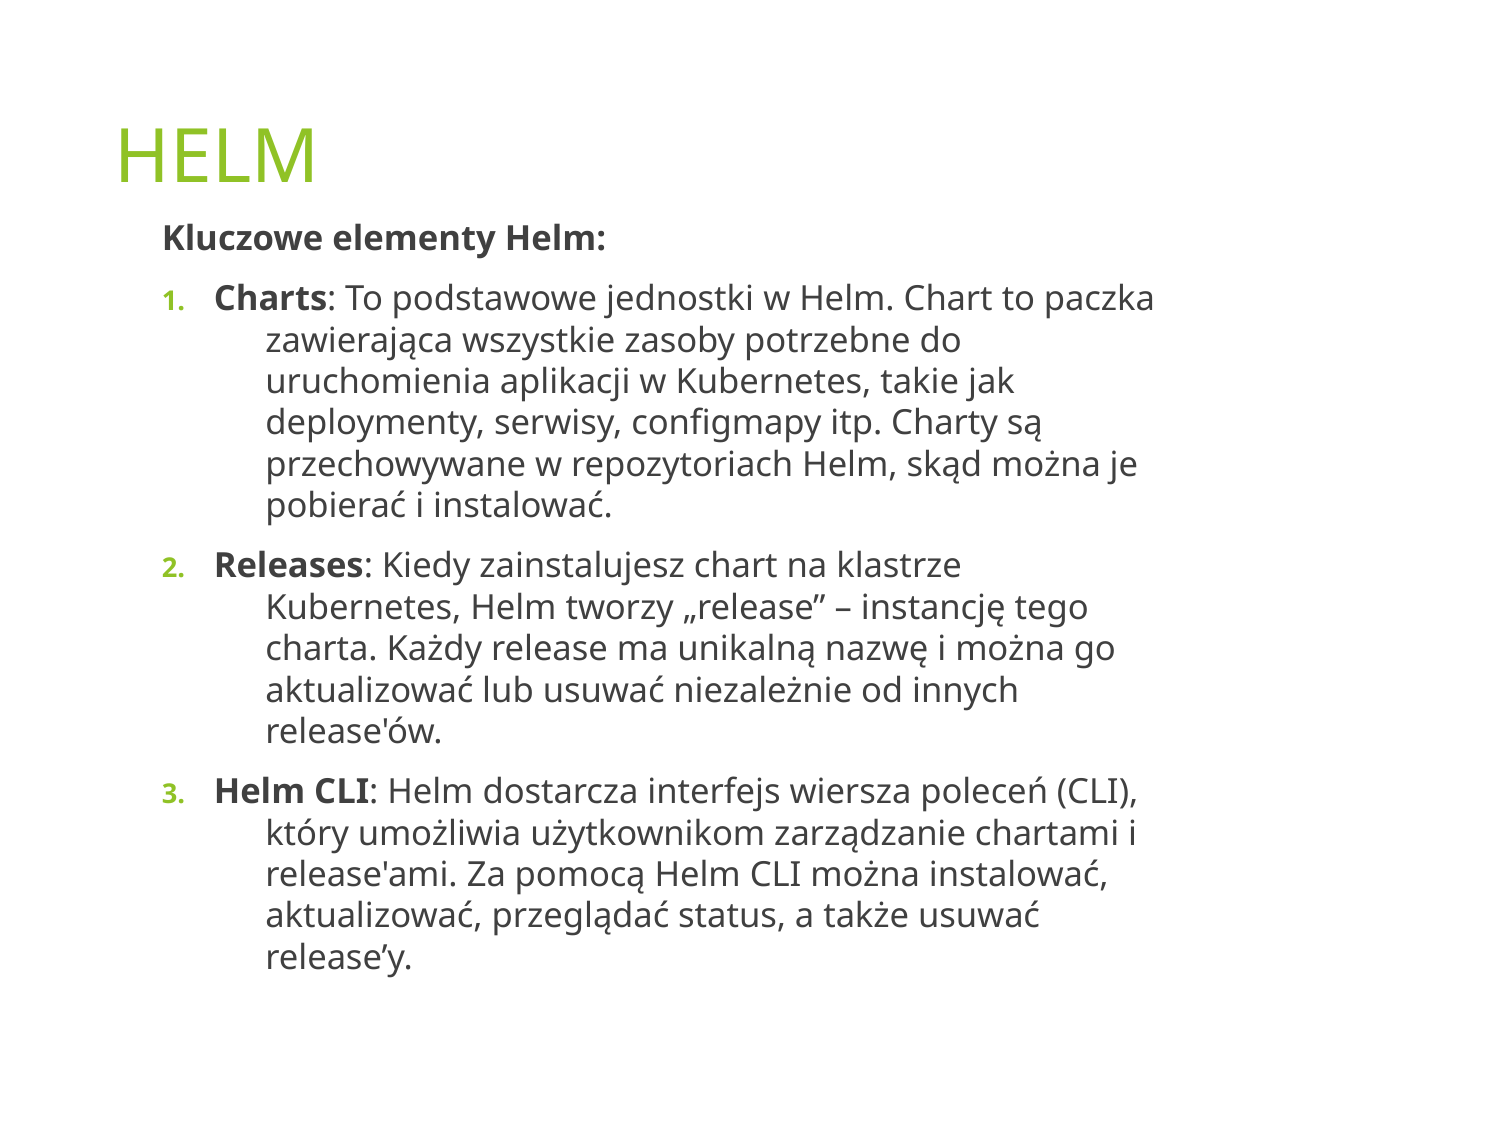

# HELM
Kluczowe elementy Helm:
Charts: To podstawowe jednostki w Helm. Chart to paczka zawierająca wszystkie zasoby potrzebne do uruchomienia aplikacji w Kubernetes, takie jak deploymenty, serwisy, configmapy itp. Charty są przechowywane w repozytoriach Helm, skąd można je pobierać i instalować.
Releases: Kiedy zainstalujesz chart na klastrze Kubernetes, Helm tworzy „release” – instancję tego charta. Każdy release ma unikalną nazwę i można go aktualizować lub usuwać niezależnie od innych release'ów.
Helm CLI: Helm dostarcza interfejs wiersza poleceń (CLI), który umożliwia użytkownikom zarządzanie chartami i release'ami. Za pomocą Helm CLI można instalować, aktualizować, przeglądać status, a także usuwać release’y.